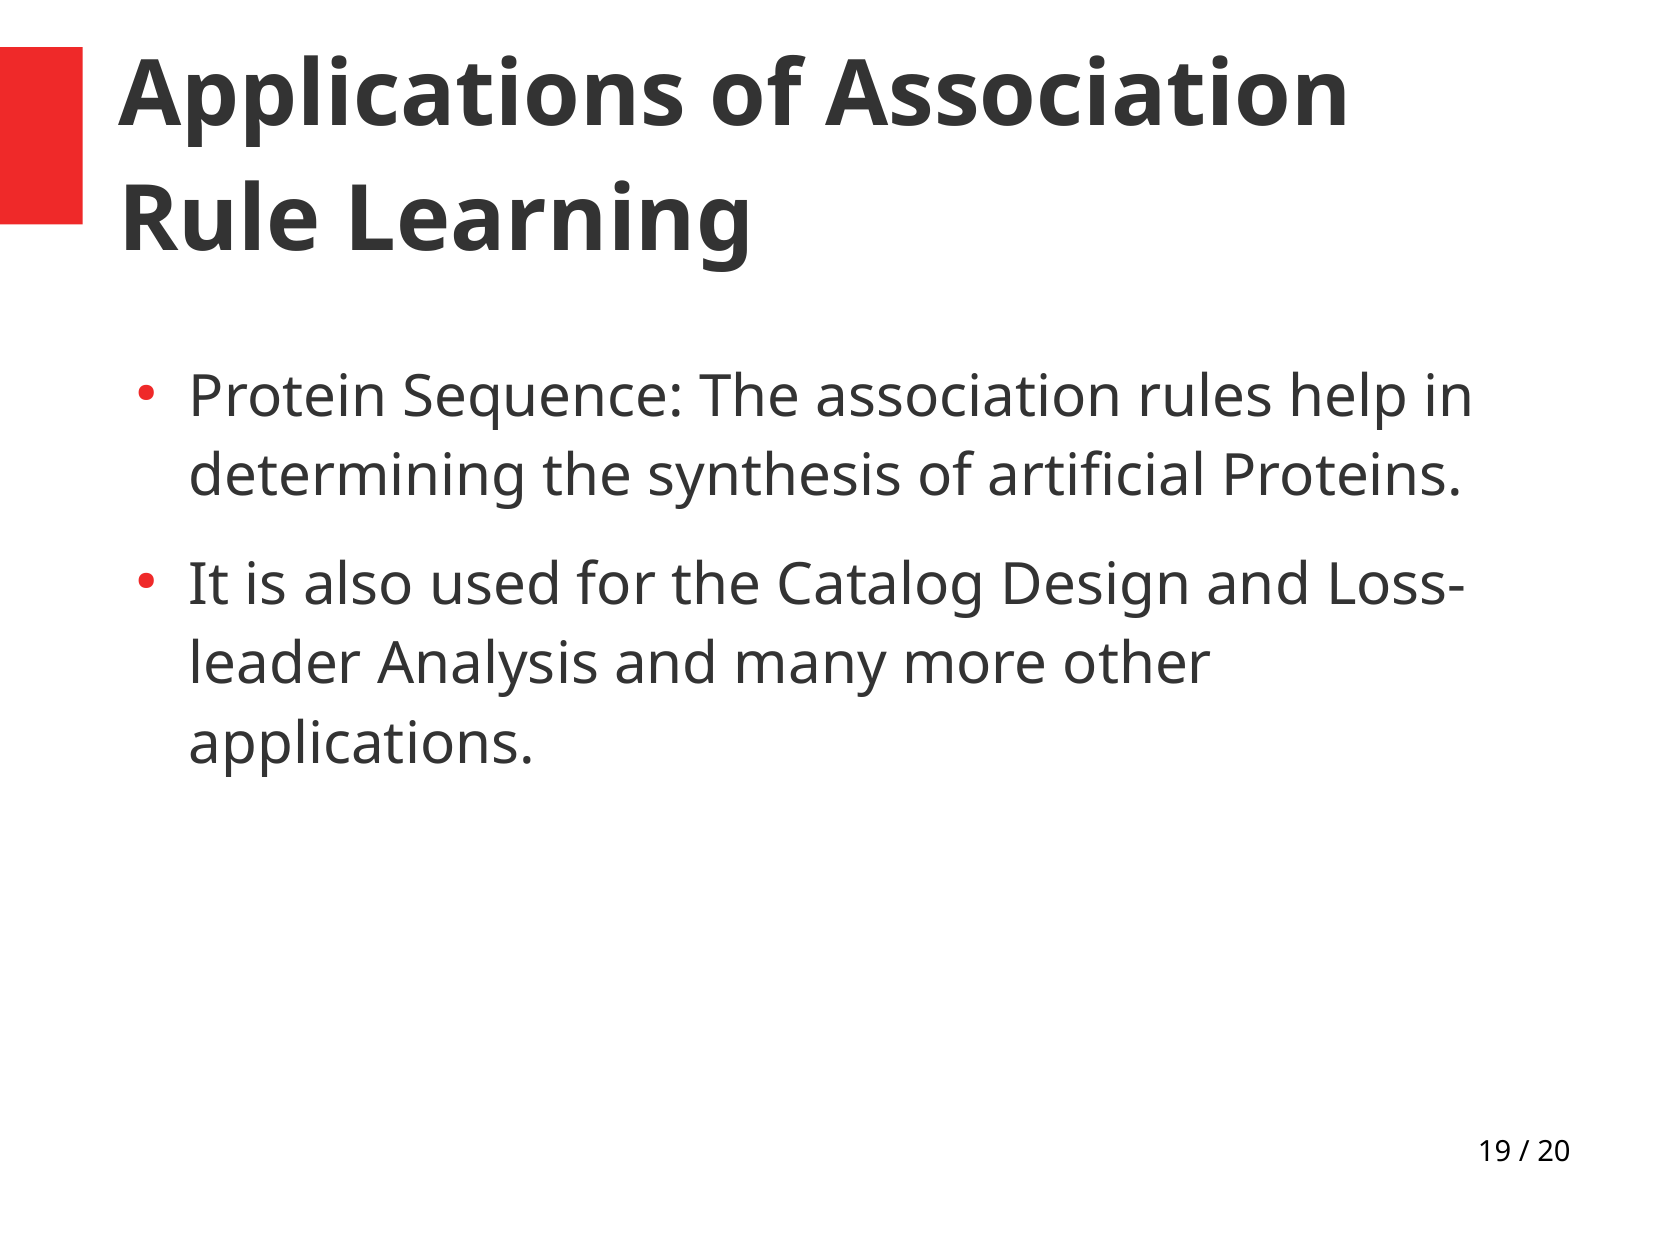

# Applications of Association Rule Learning
Protein Sequence: The association rules help in determining the synthesis of artificial Proteins.
It is also used for the Catalog Design and Loss-leader Analysis and many more other applications.
19